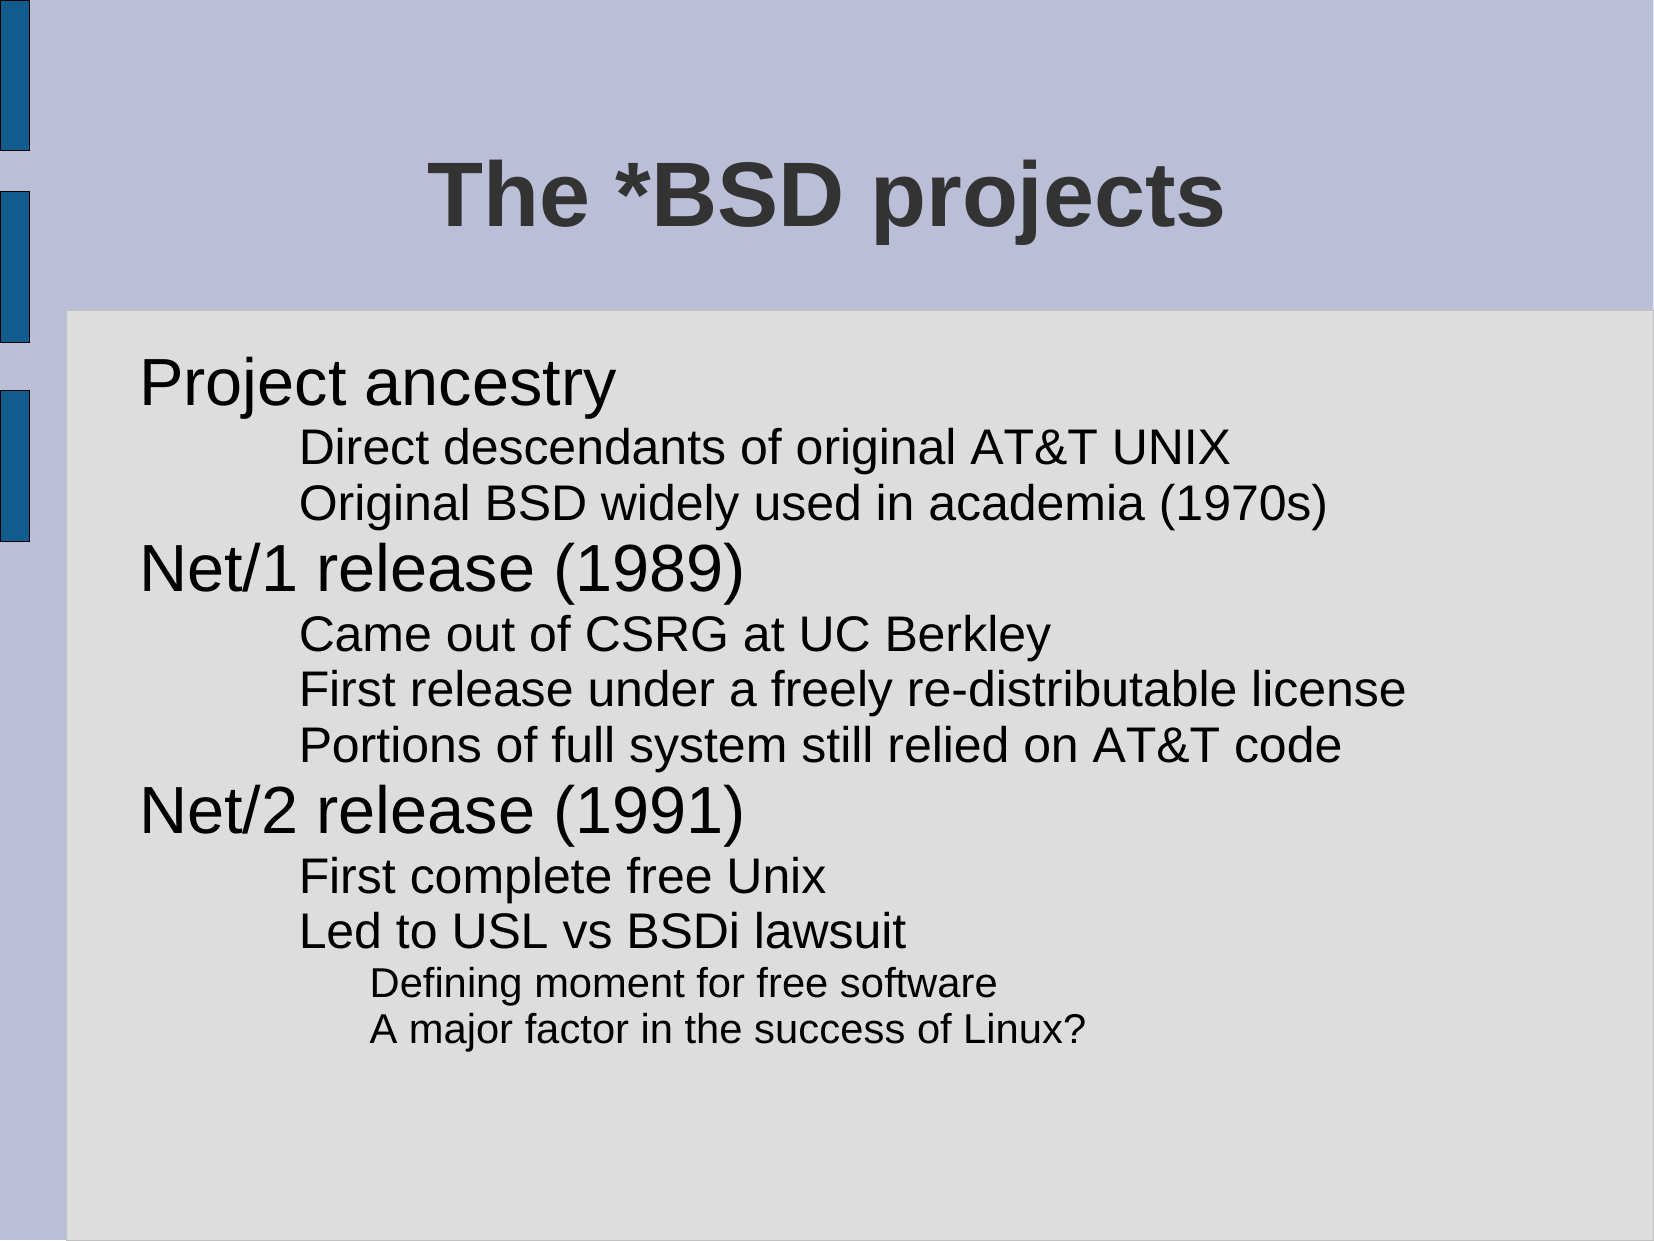

# The *BSD projects
Project ancestry
Direct descendants of original AT&T UNIX
Original BSD widely used in academia (1970s)
Net/1 release (1989)
Came out of CSRG at UC Berkley
First release under a freely re-distributable license
Portions of full system still relied on AT&T code
Net/2 release (1991)
First complete free Unix
Led to USL vs BSDi lawsuit
Defining moment for free software
A major factor in the success of Linux?